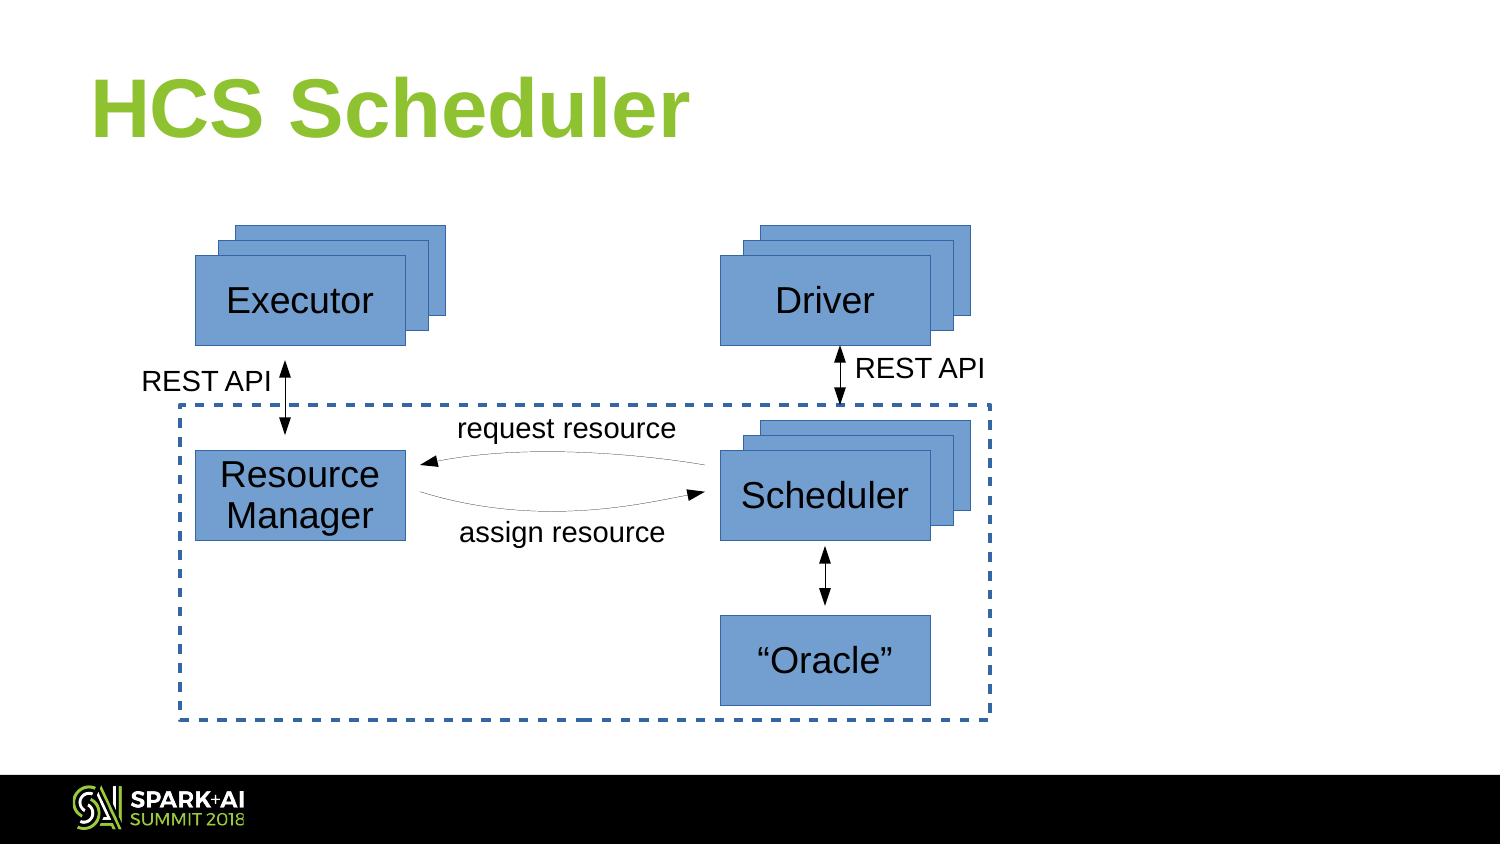

#
HCS Scheduler
Executor
Driver
REST API
REST API
request resource
Resource
Manager
Scheduler
assign resource
“Oracle”